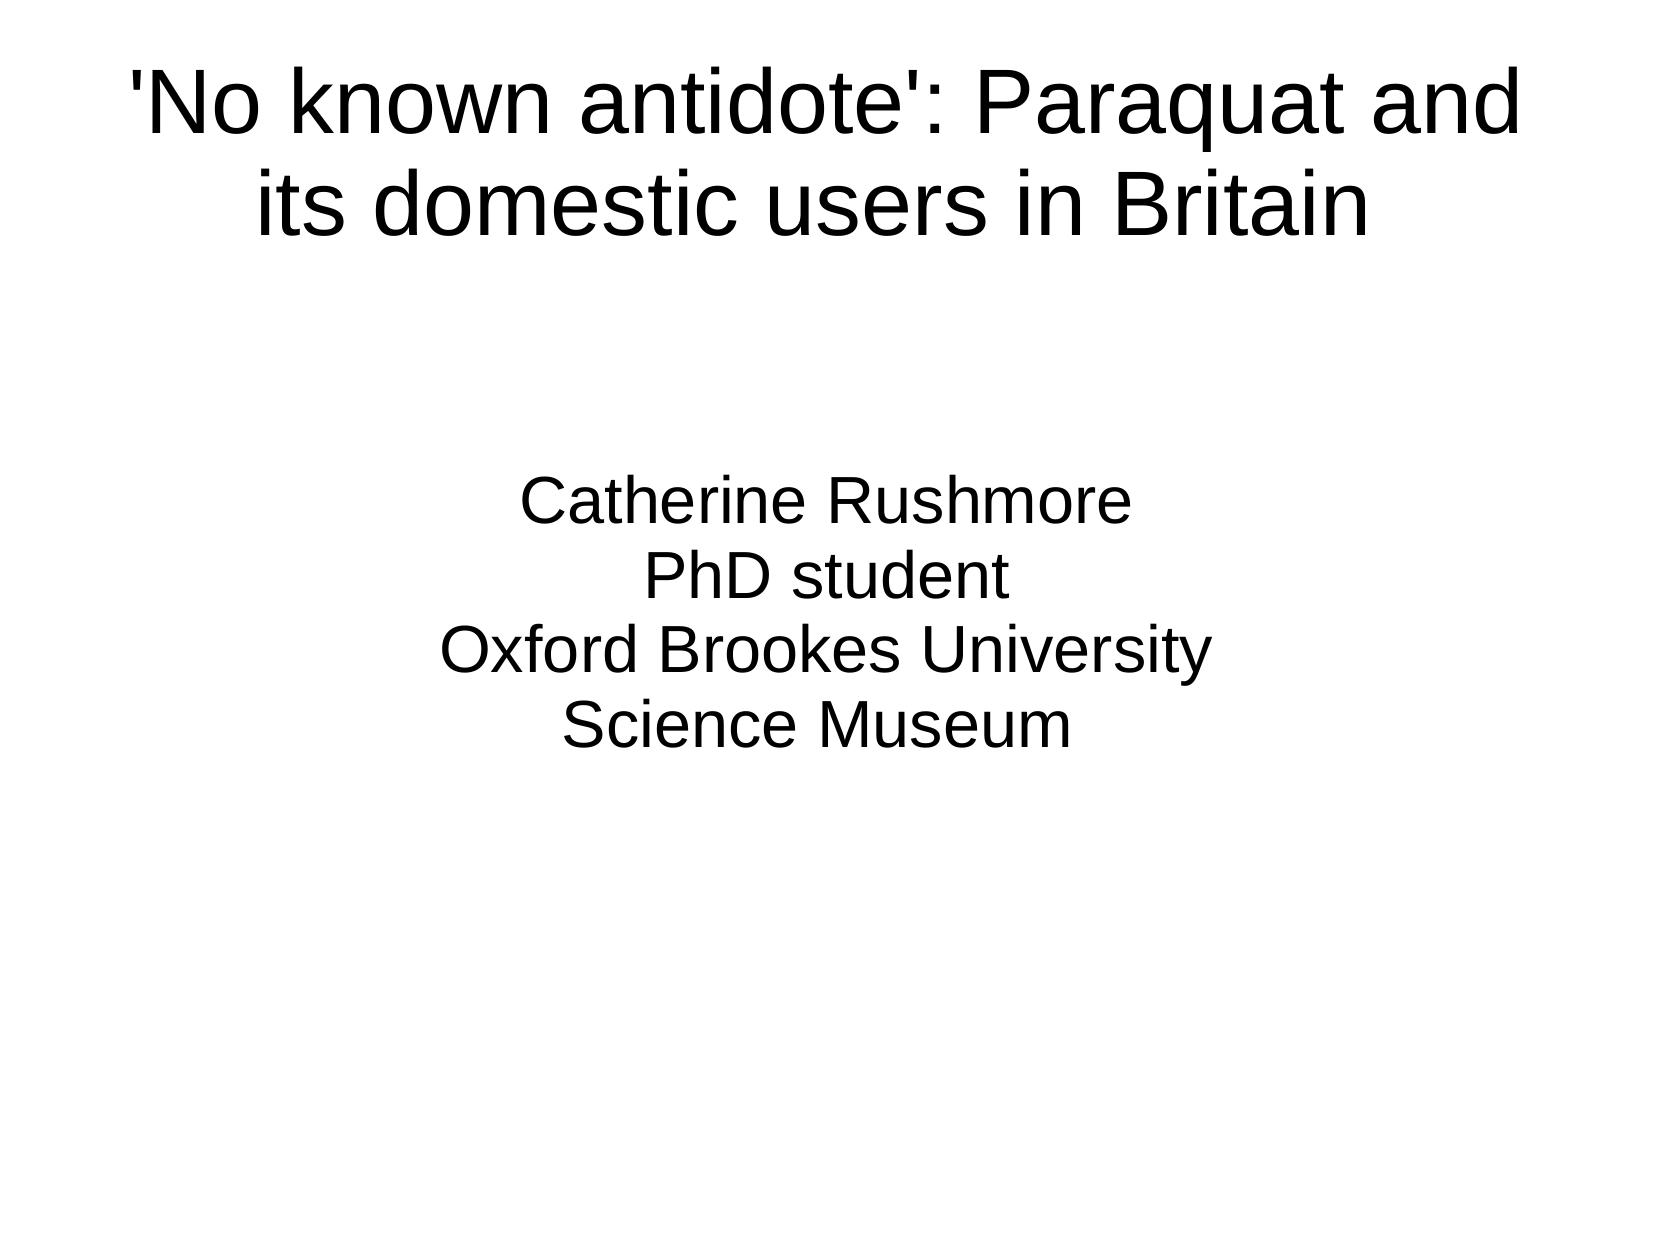

# 'No known antidote': Paraquat and its domestic users in Britain
Catherine Rushmore
PhD student
Oxford Brookes University
Science Museum